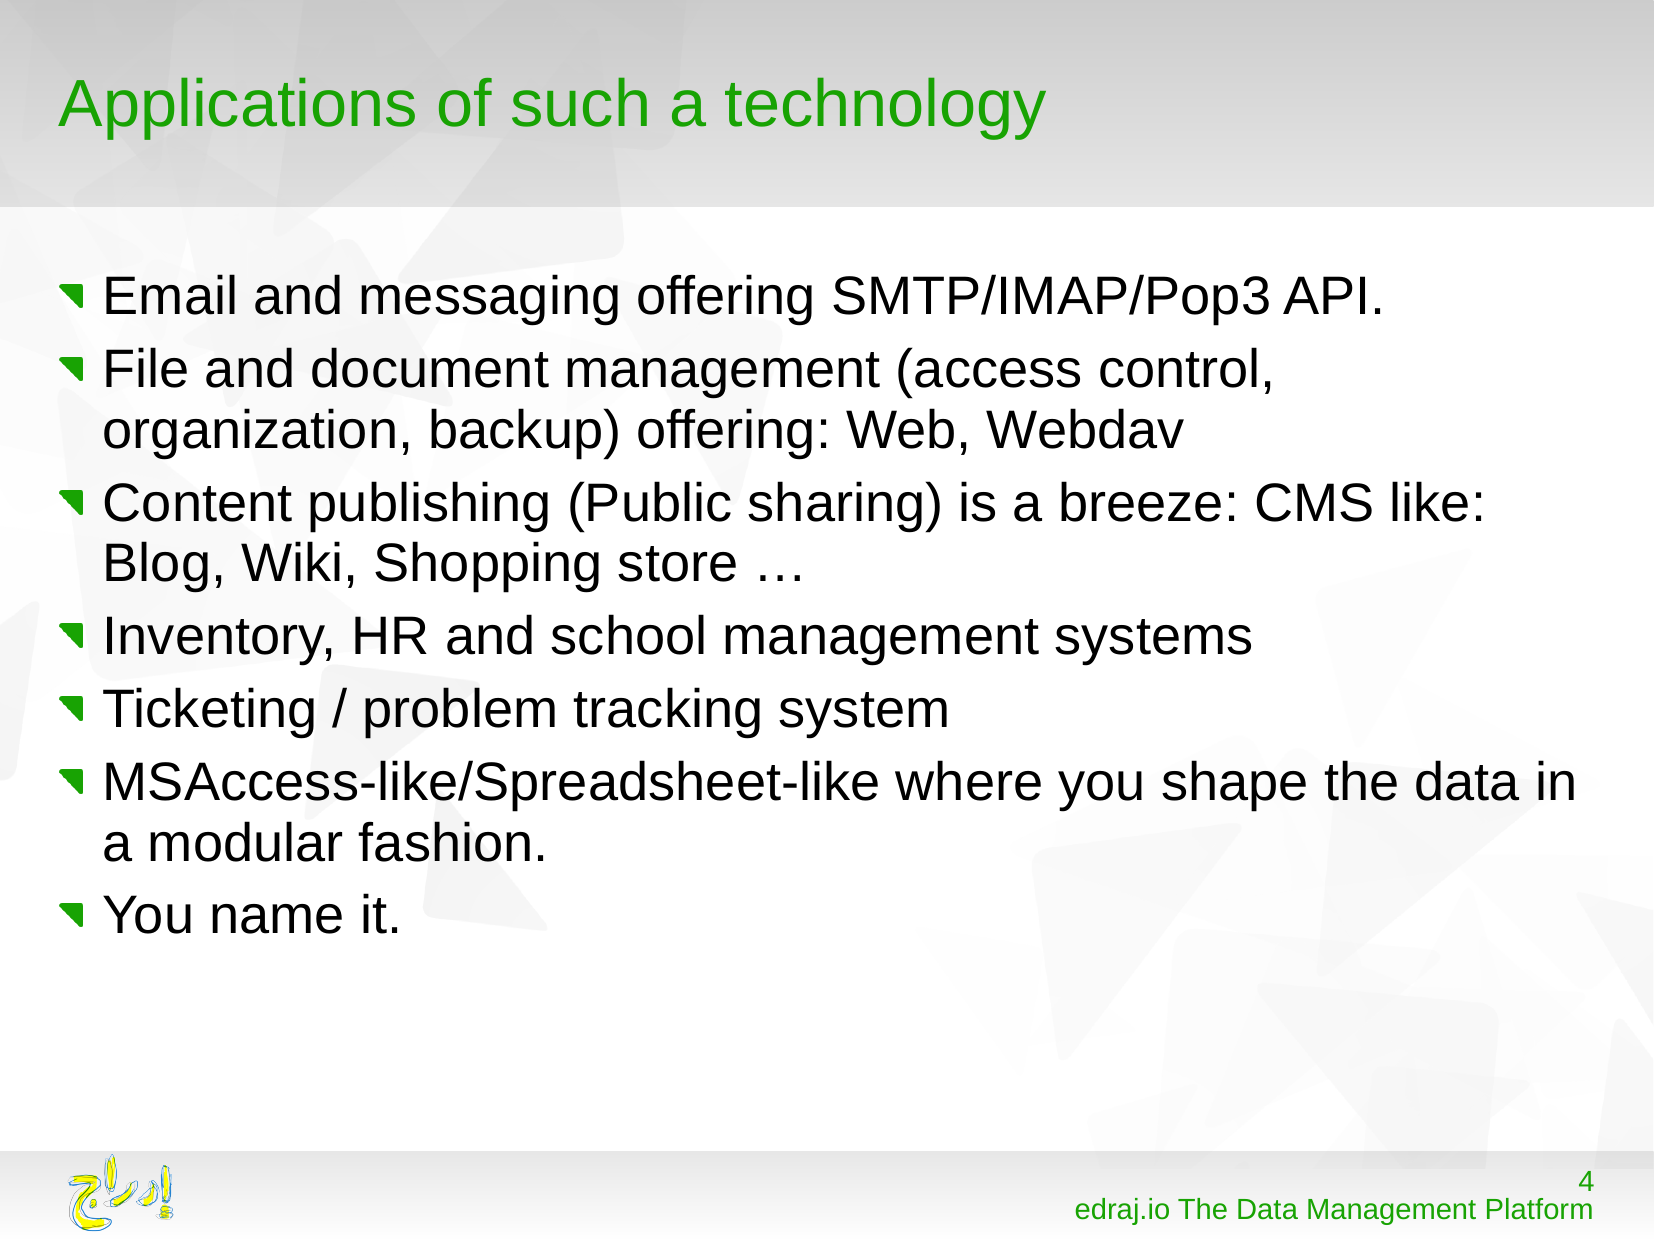

# Applications of such a technology
Email and messaging offering SMTP/IMAP/Pop3 API.
File and document management (access control, organization, backup) offering: Web, Webdav
Content publishing (Public sharing) is a breeze: CMS like: Blog, Wiki, Shopping store …
Inventory, HR and school management systems
Ticketing / problem tracking system
MSAccess-like/Spreadsheet-like where you shape the data in a modular fashion.
You name it.
4
edraj.io The Data Management Platform